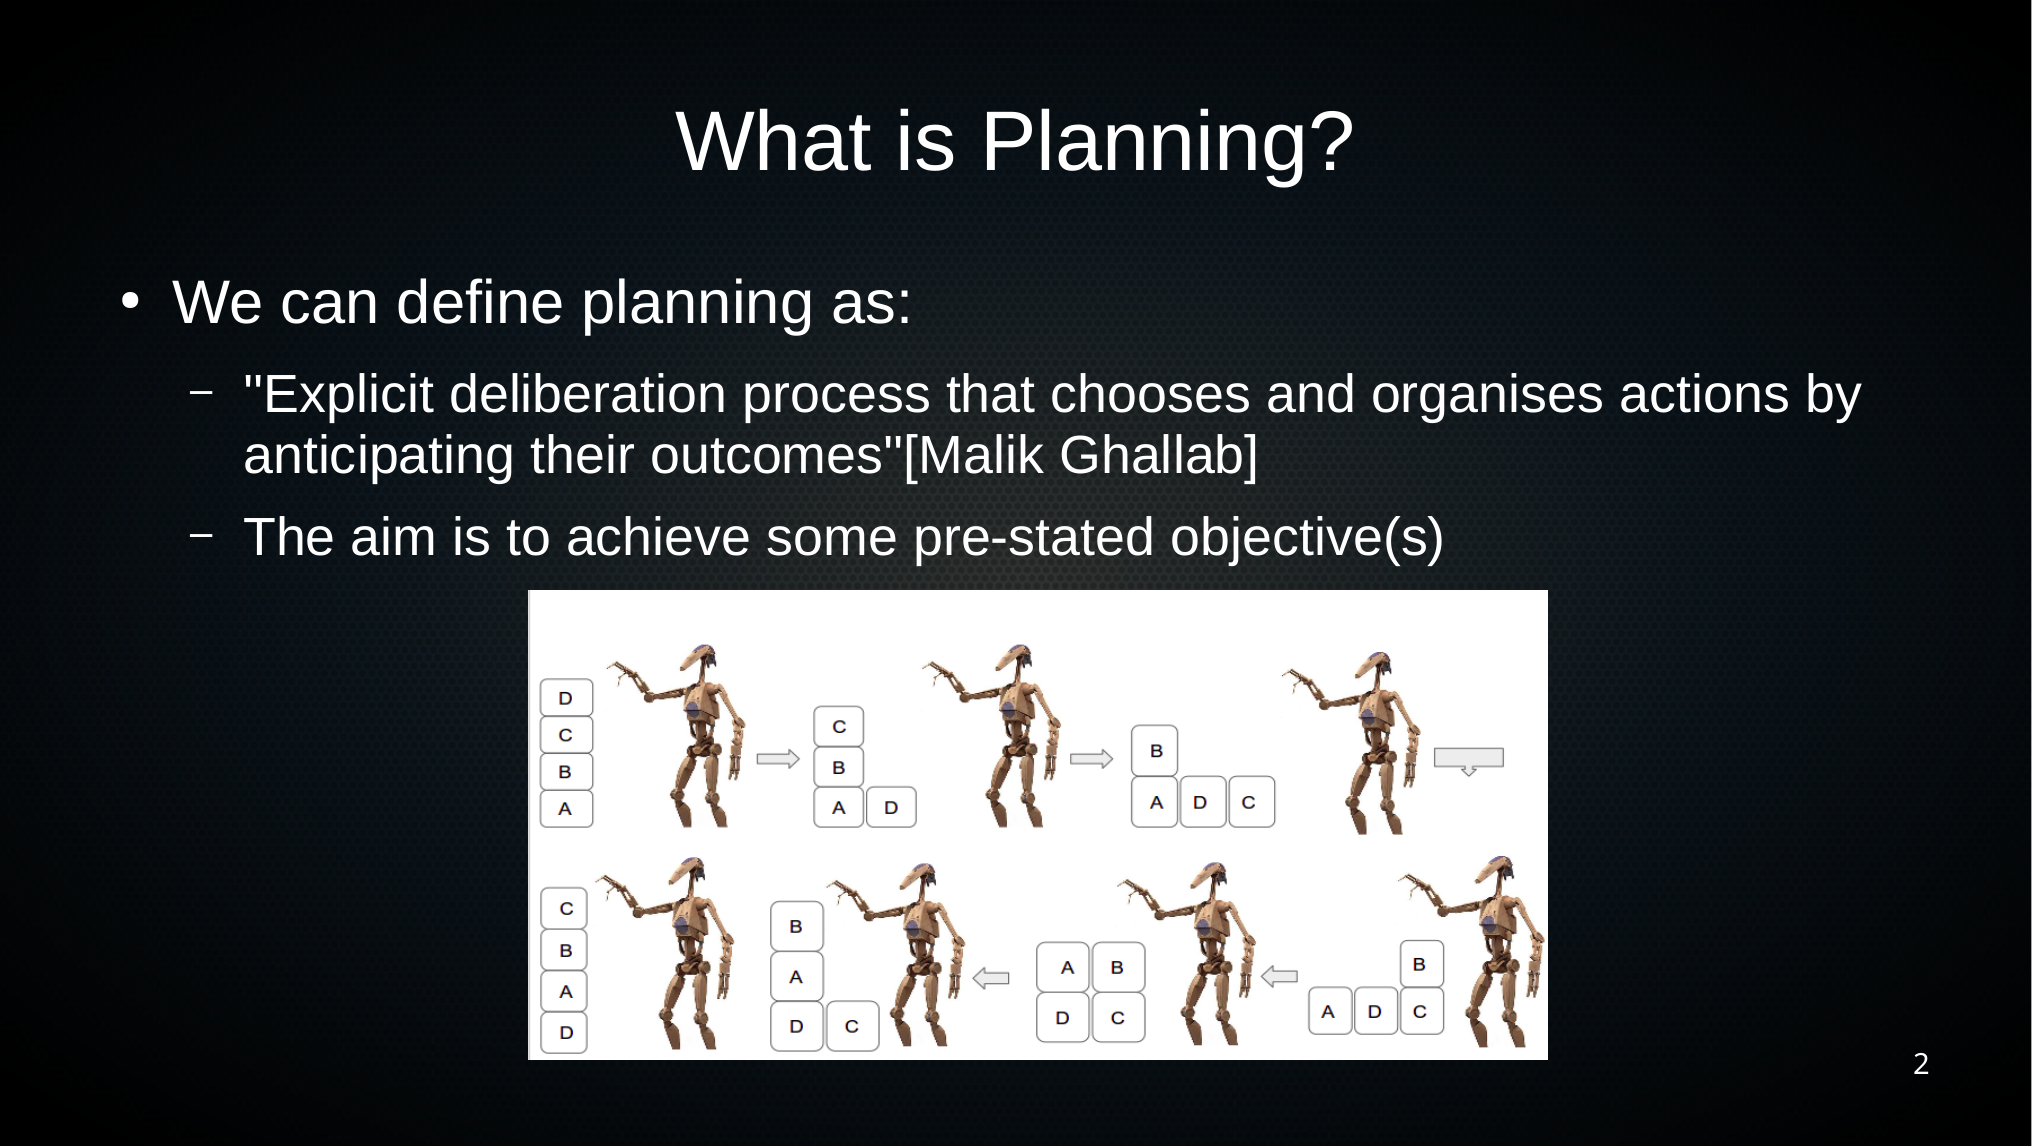

# What is Planning?
We can define planning as:
''Explicit deliberation process that chooses and organises actions by anticipating their outcomes''[Malik Ghallab]
The aim is to achieve some pre-stated objective(s)
2